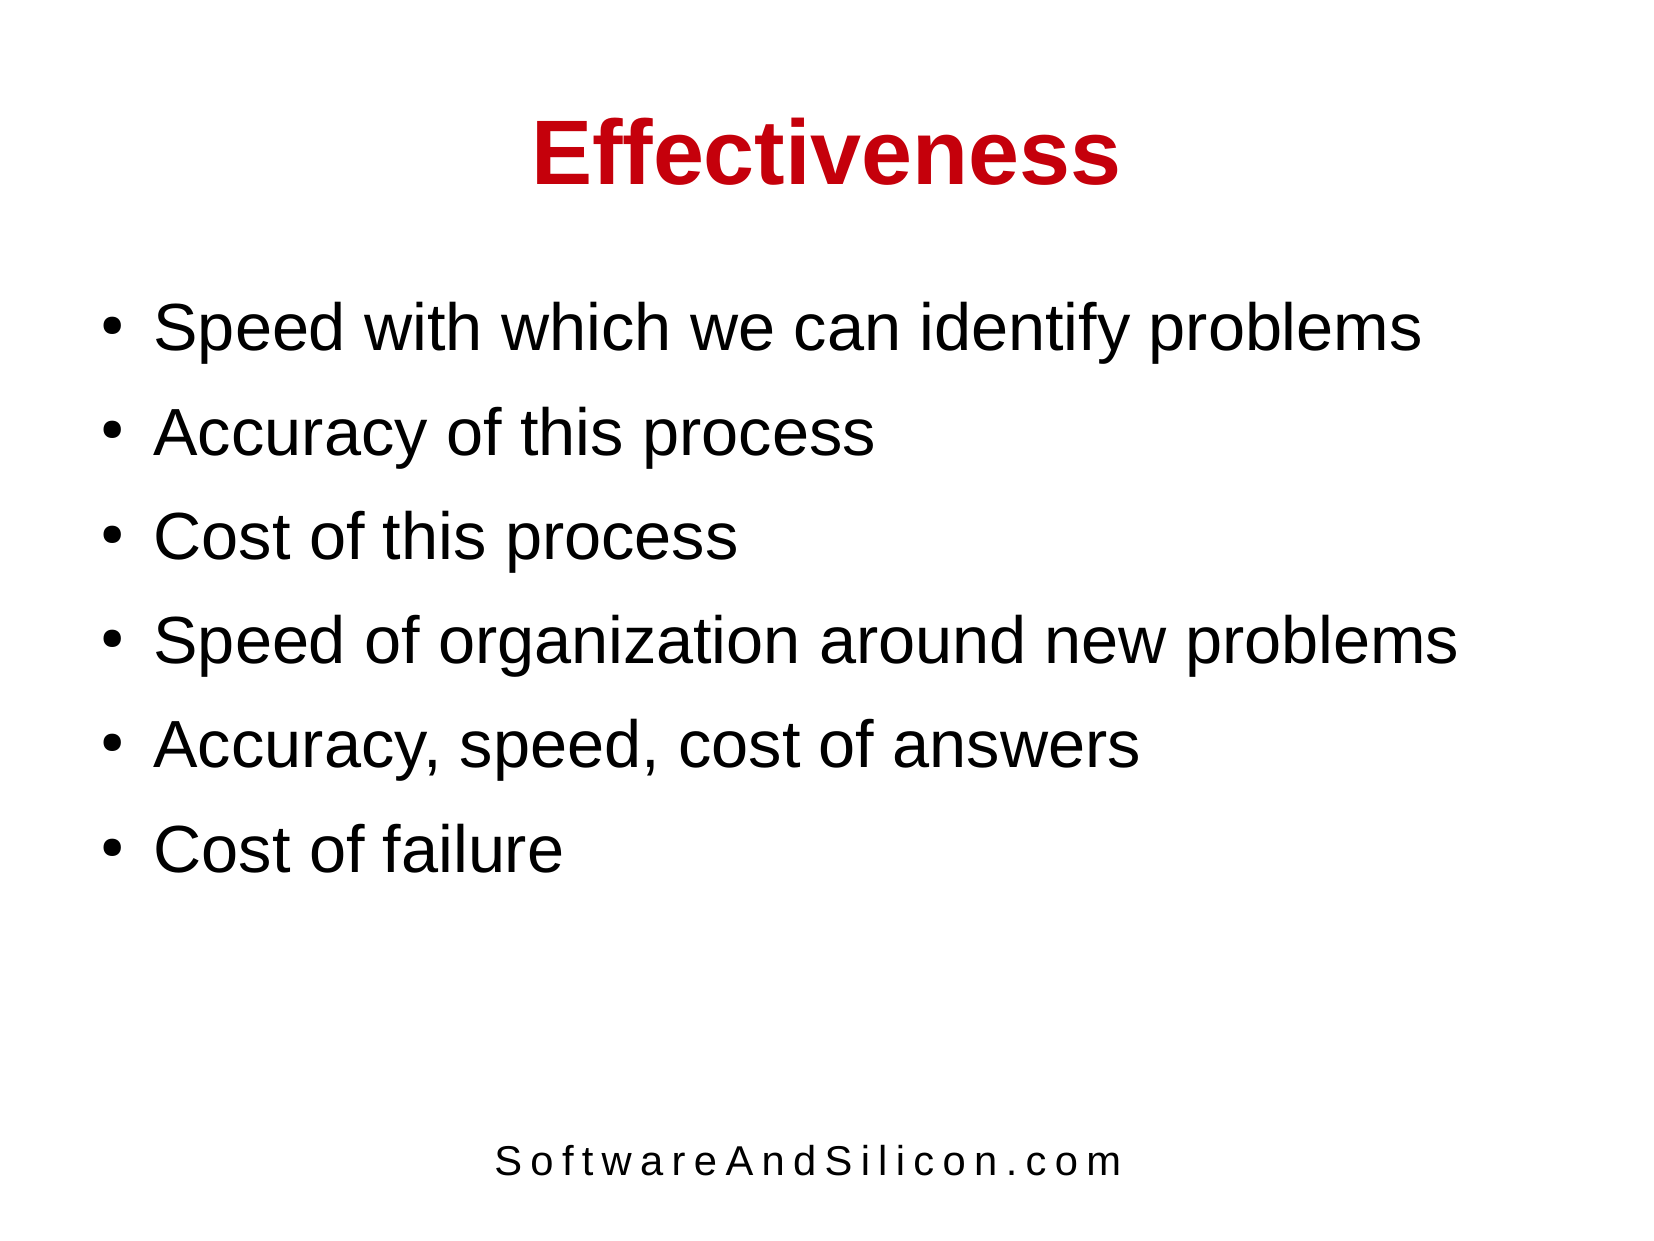

# Effectiveness
Speed with which we can identify problems
Accuracy of this process
Cost of this process
Speed of organization around new problems
Accuracy, speed, cost of answers
Cost of failure